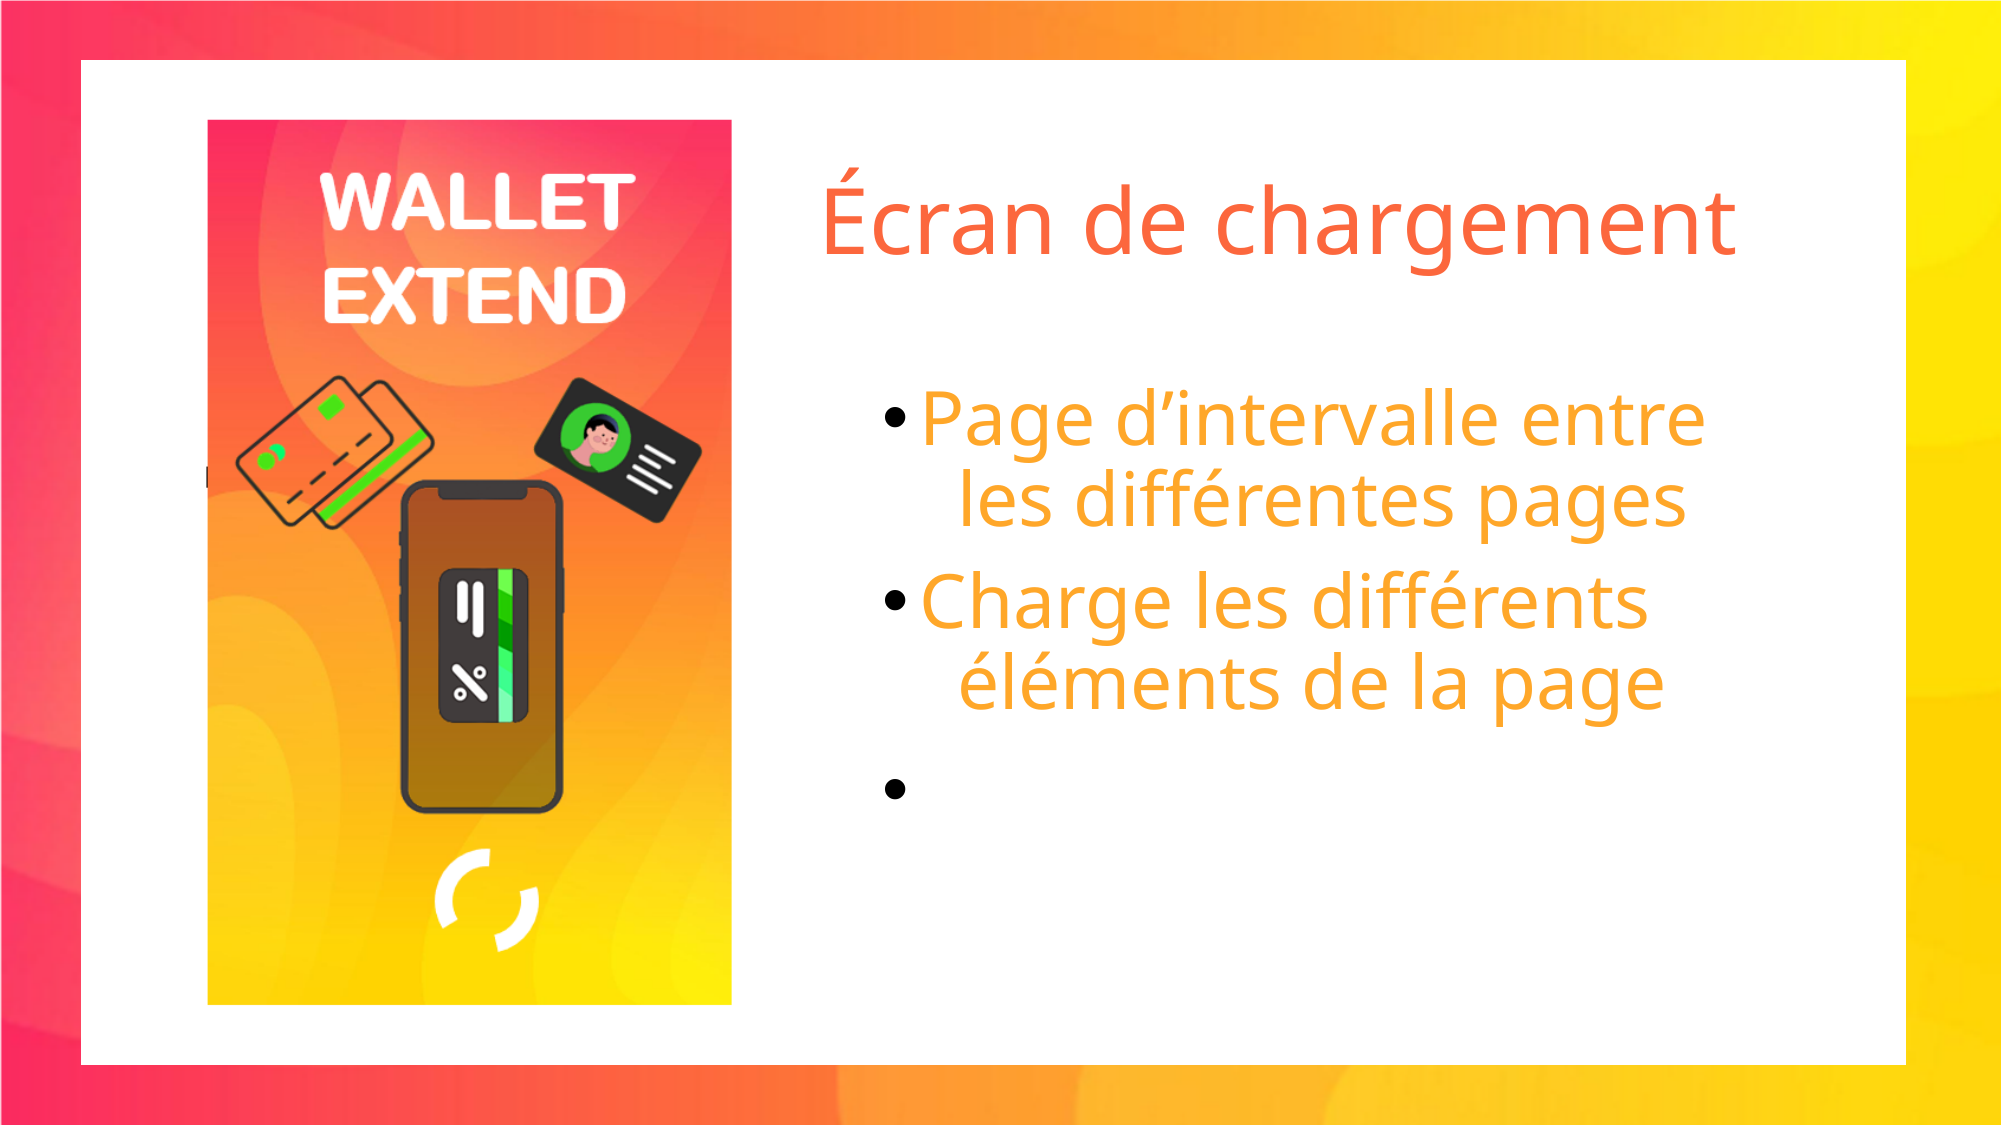

# VI- Croquis et design de l’application
Écran de chargement
Page d’intervalle entre les différentes pages
Charge les différents éléments de la page